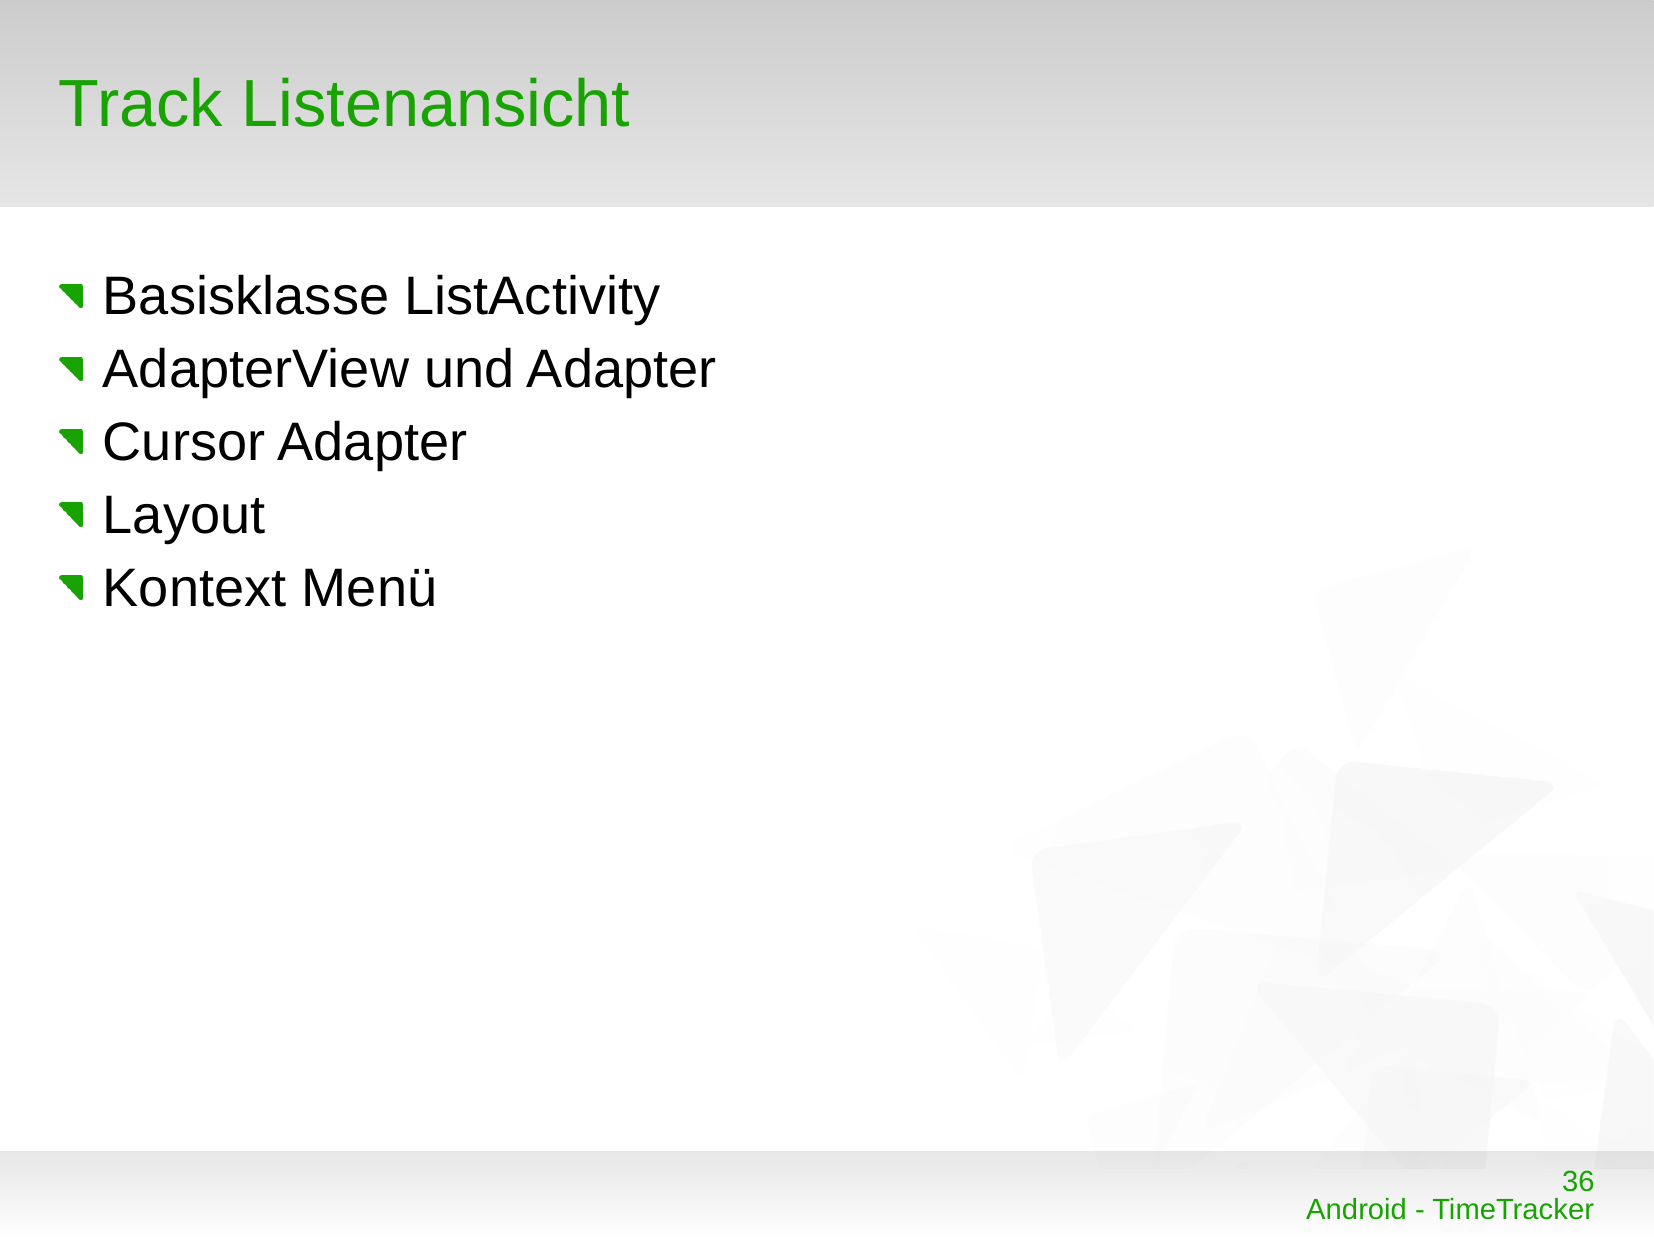

# Track Listenansicht
Basisklasse ListActivity
AdapterView und Adapter
Cursor Adapter
Layout
Kontext Menü
36
Android - TimeTracker